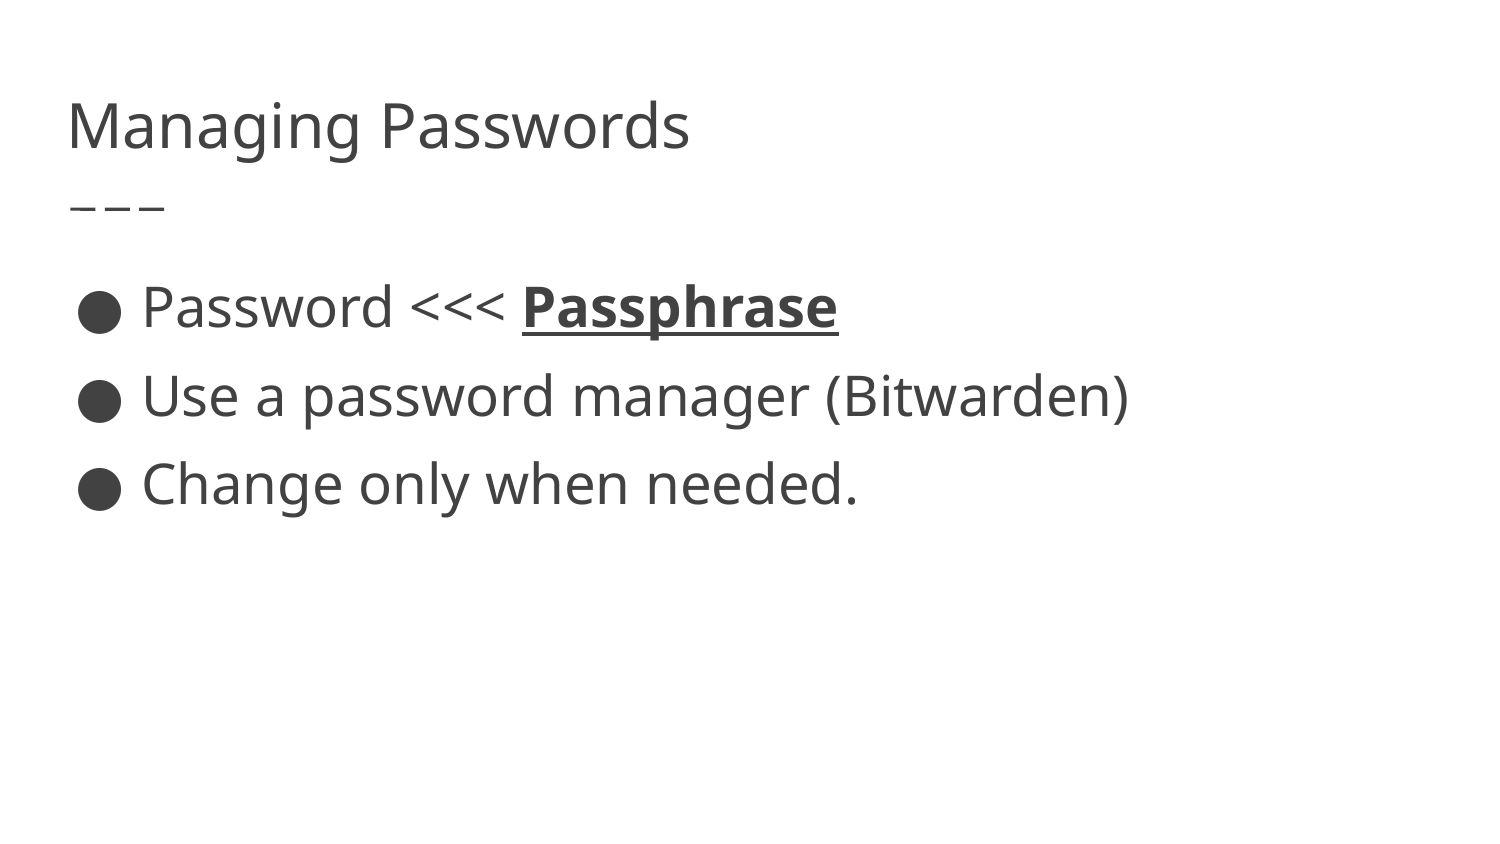

# Managing Passwords
Password <<< Passphrase
Use a password manager (Bitwarden)
Change only when needed.